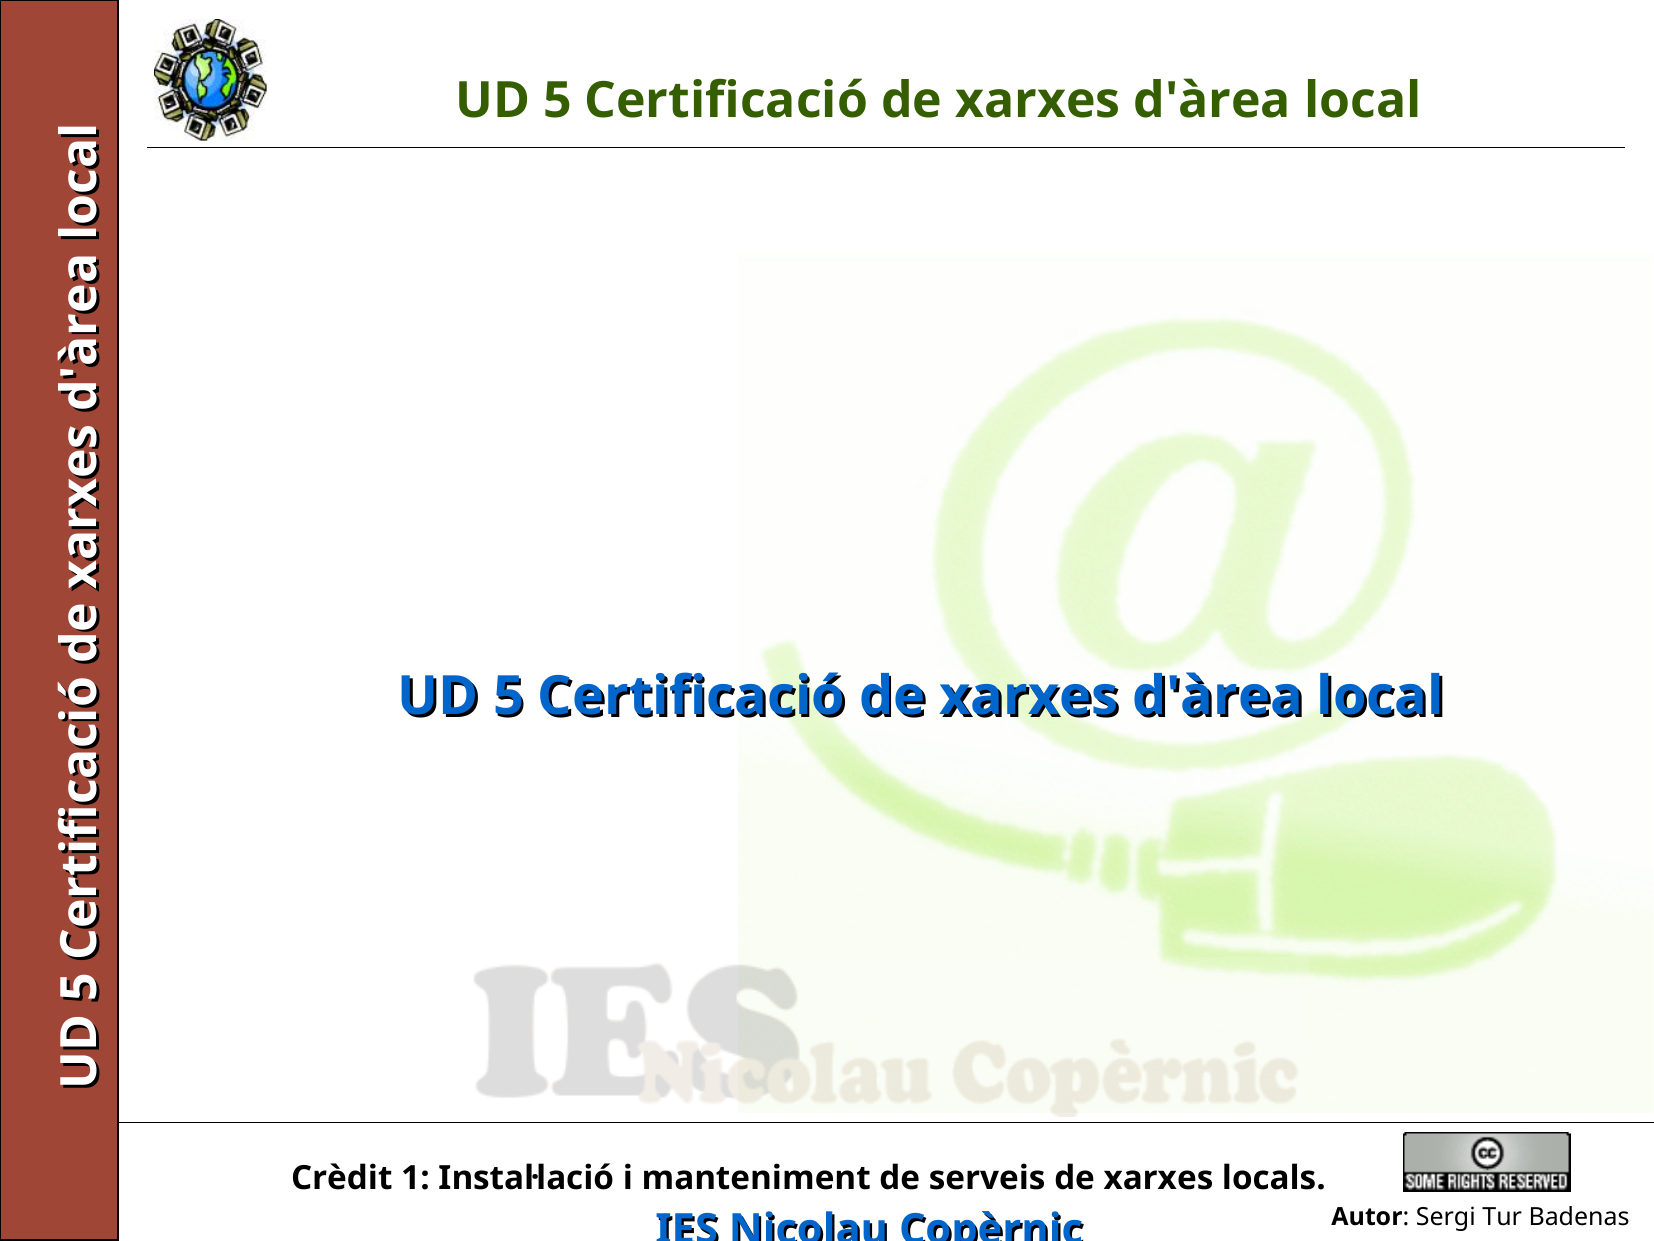

# UD 5 Certificació de xarxes d'àrea local
UD 5 Certificació de xarxes d'àrea local